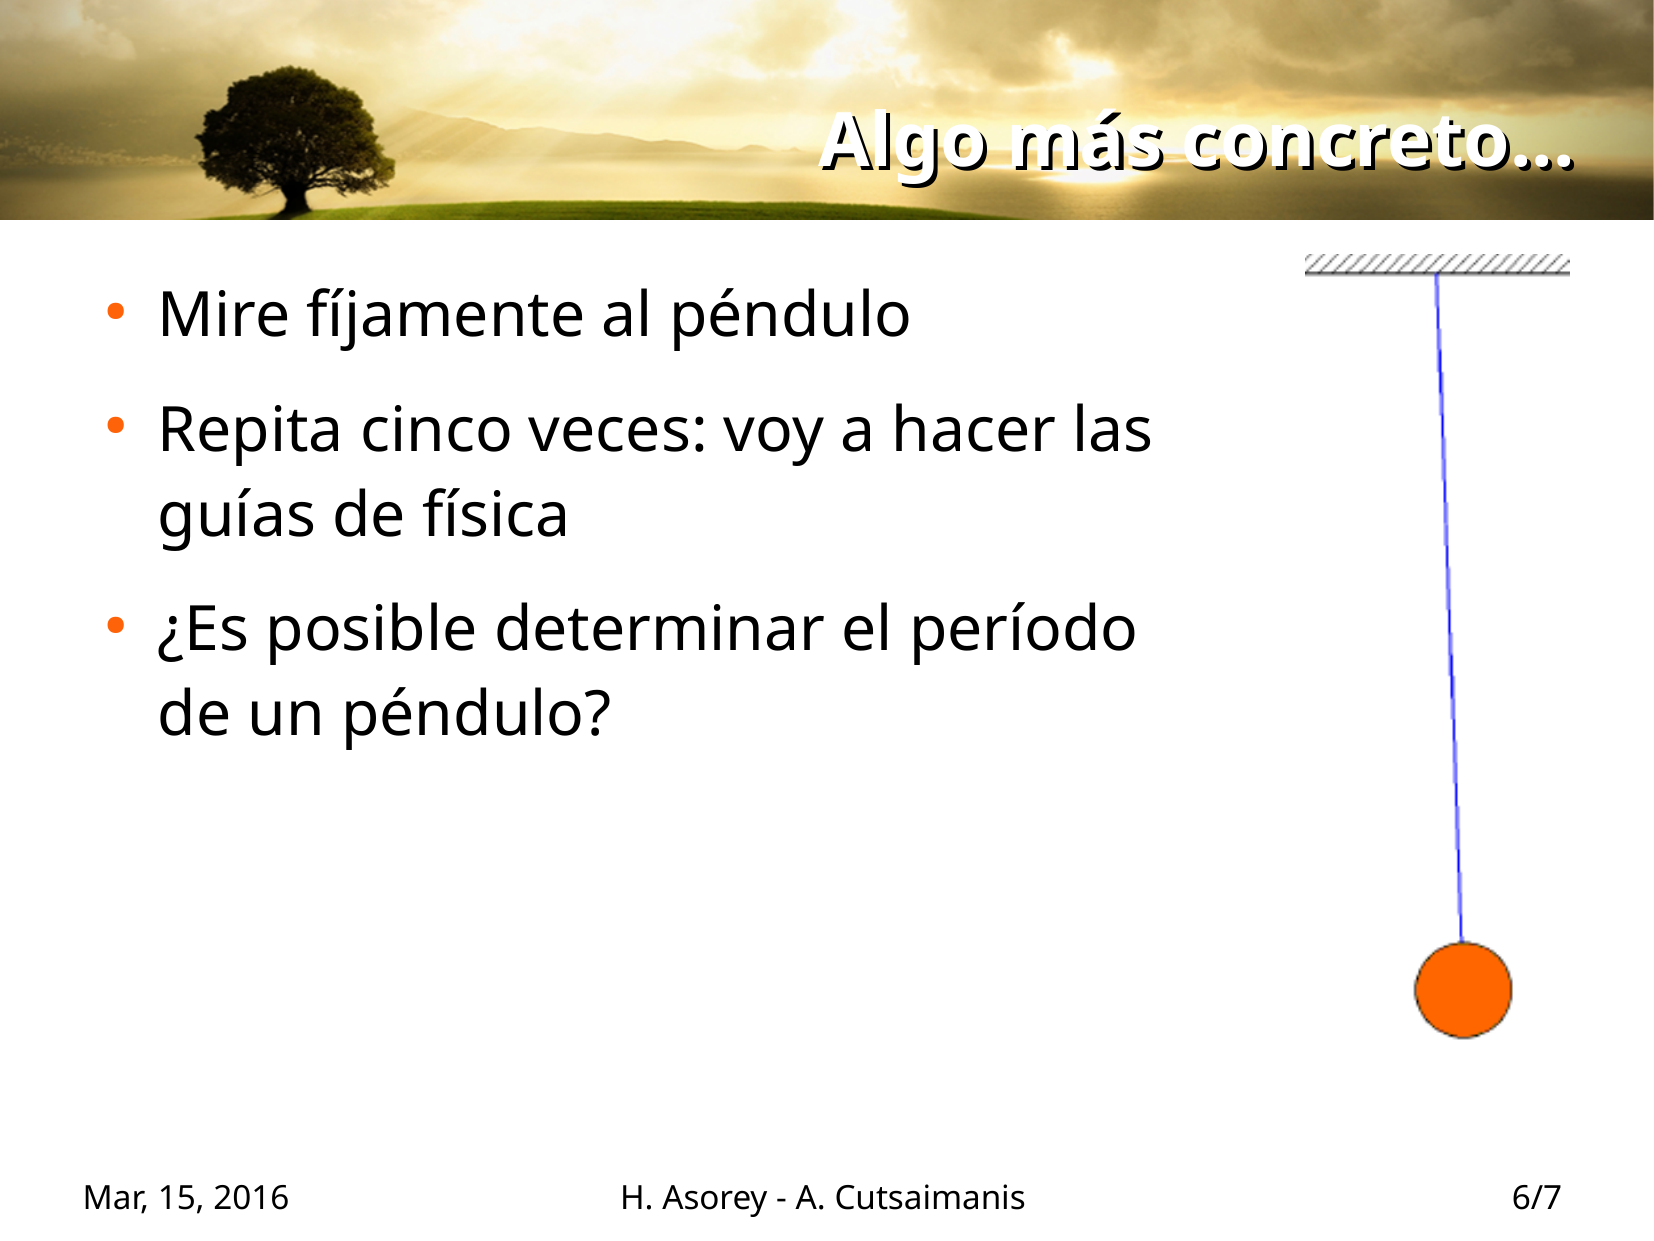

# Algo más concreto...
Mire fíjamente al péndulo
Repita cinco veces: voy a hacer las guías de física
¿Es posible determinar el período de un péndulo?
Mar, 15, 2016
H. Asorey - A. Cutsaimanis
6